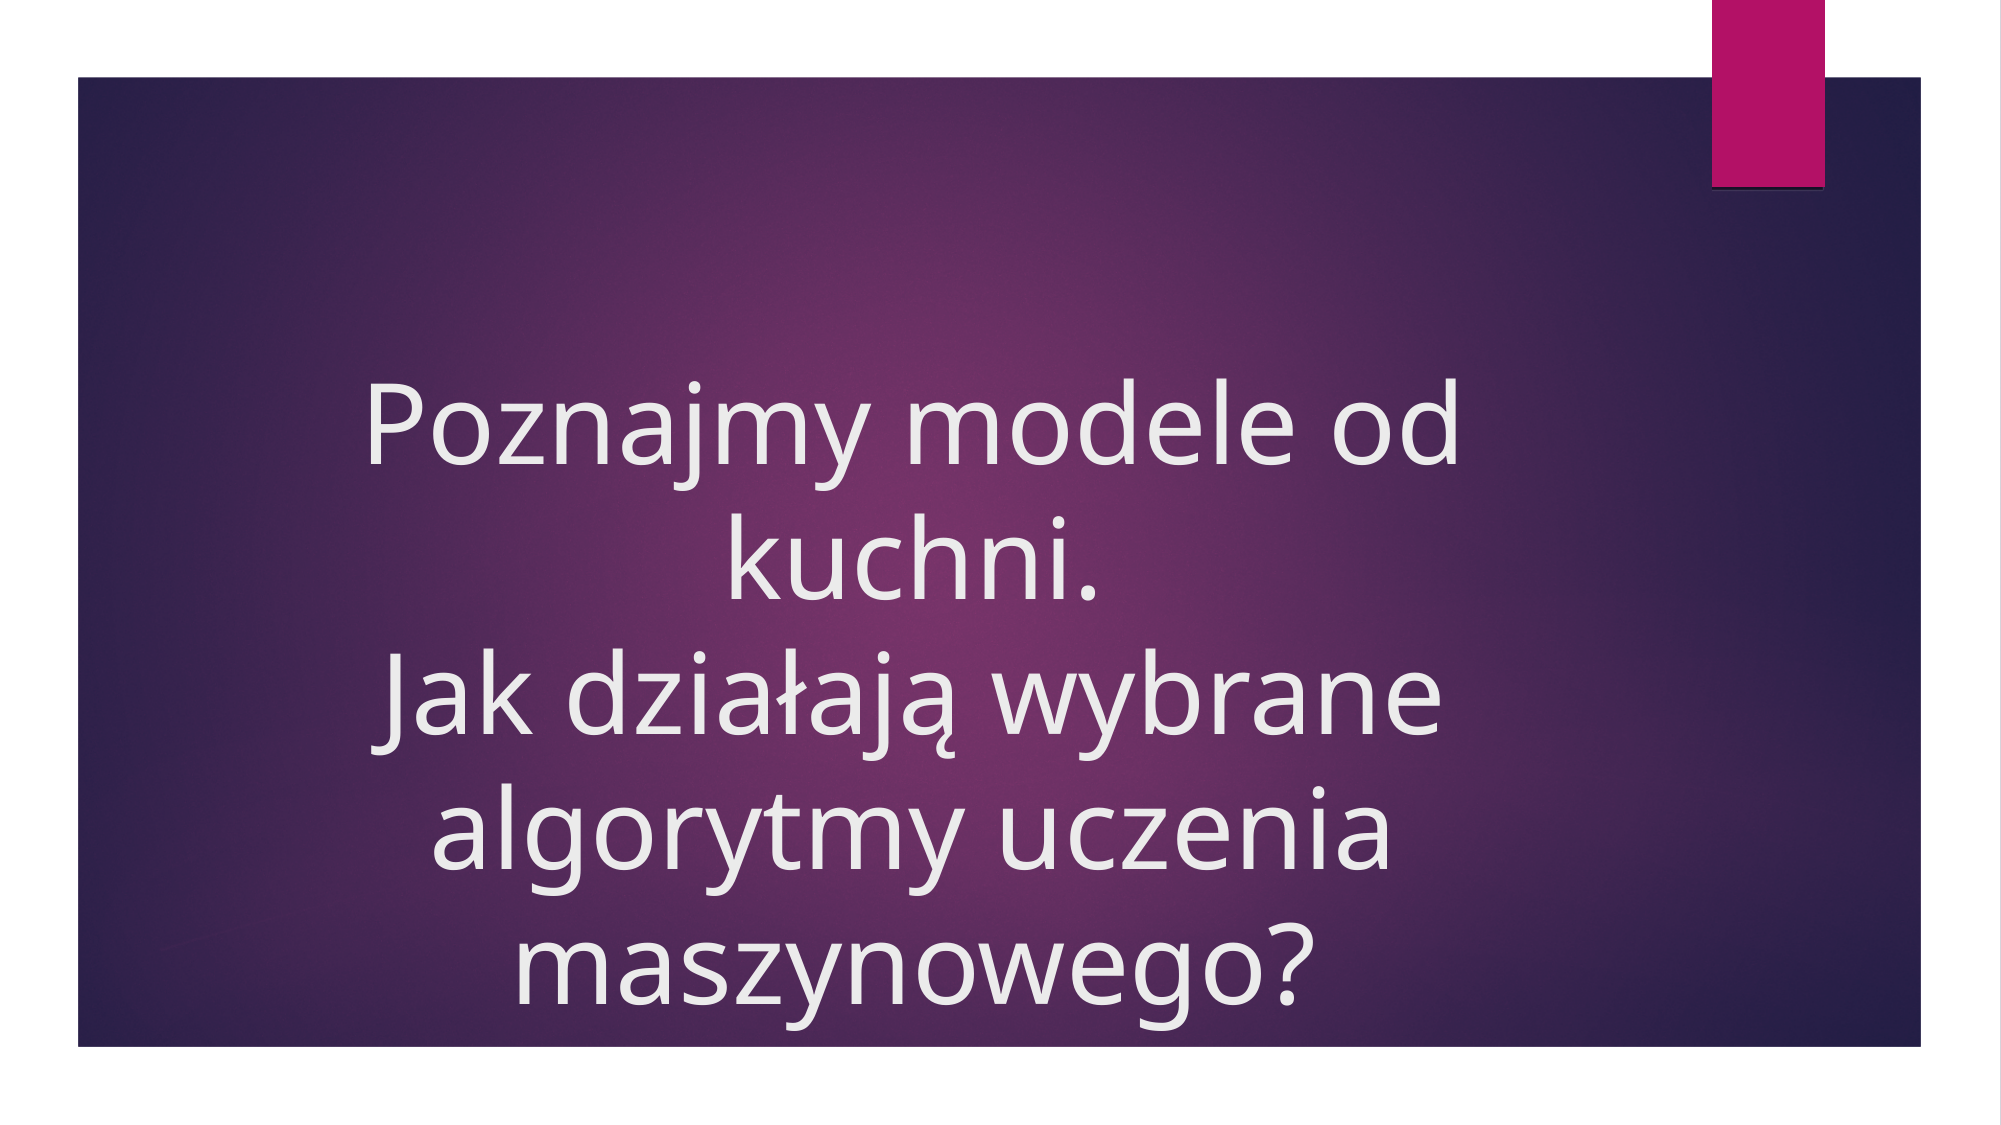

# Poznajmy modele od kuchni. Jak działają wybrane algorytmy uczenia maszynowego?